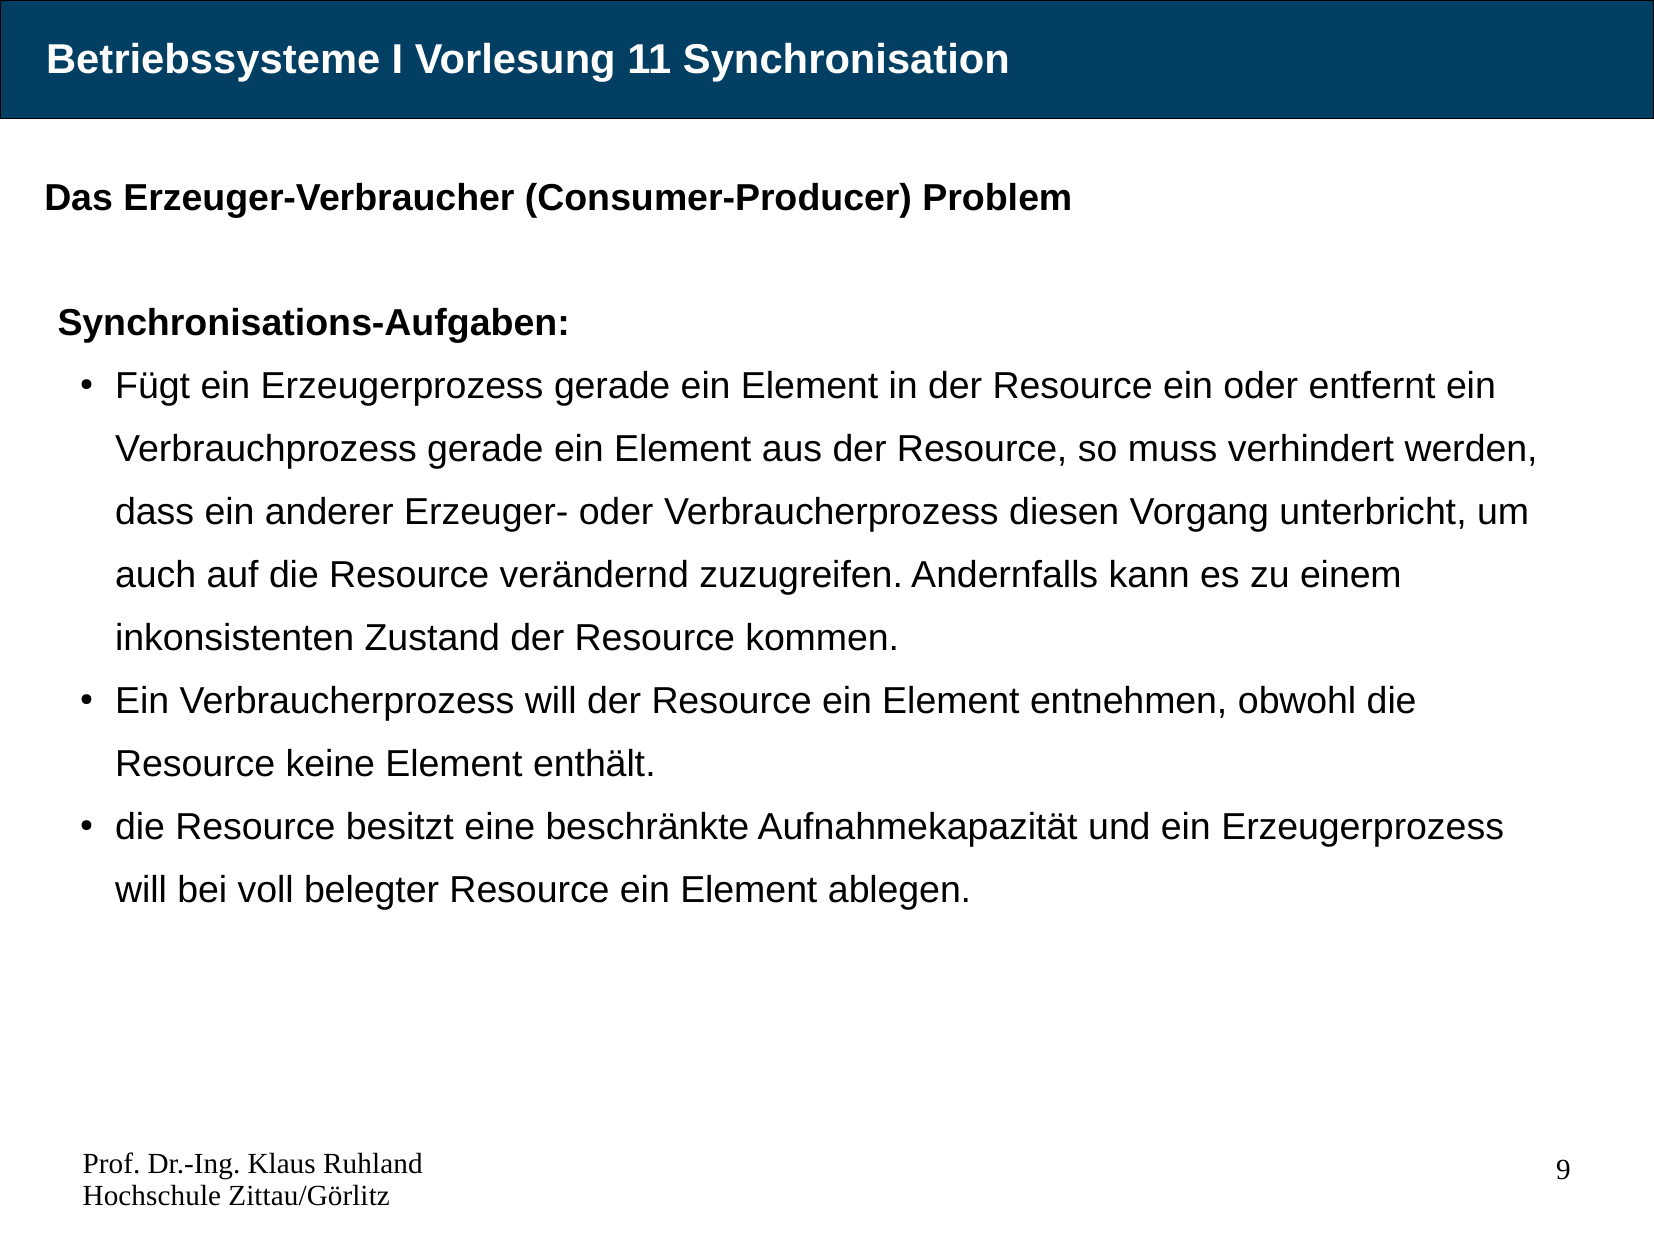

Das Erzeuger-Verbraucher (Consumer-Producer) Problem
Synchronisations-Aufgaben:
Fügt ein Erzeugerprozess gerade ein Element in der Resource ein oder entfernt ein Verbrauchprozess gerade ein Element aus der Resource, so muss verhindert werden, dass ein anderer Erzeuger- oder Verbraucherprozess diesen Vorgang unterbricht, um auch auf die Resource verändernd zuzugreifen. Andernfalls kann es zu einem inkonsistenten Zustand der Resource kommen.
Ein Verbraucherprozess will der Resource ein Element entnehmen, obwohl die Resource keine Element enthält.
die Resource besitzt eine beschränkte Aufnahmekapazität und ein Erzeugerprozess will bei voll belegter Resource ein Element ablegen.
9